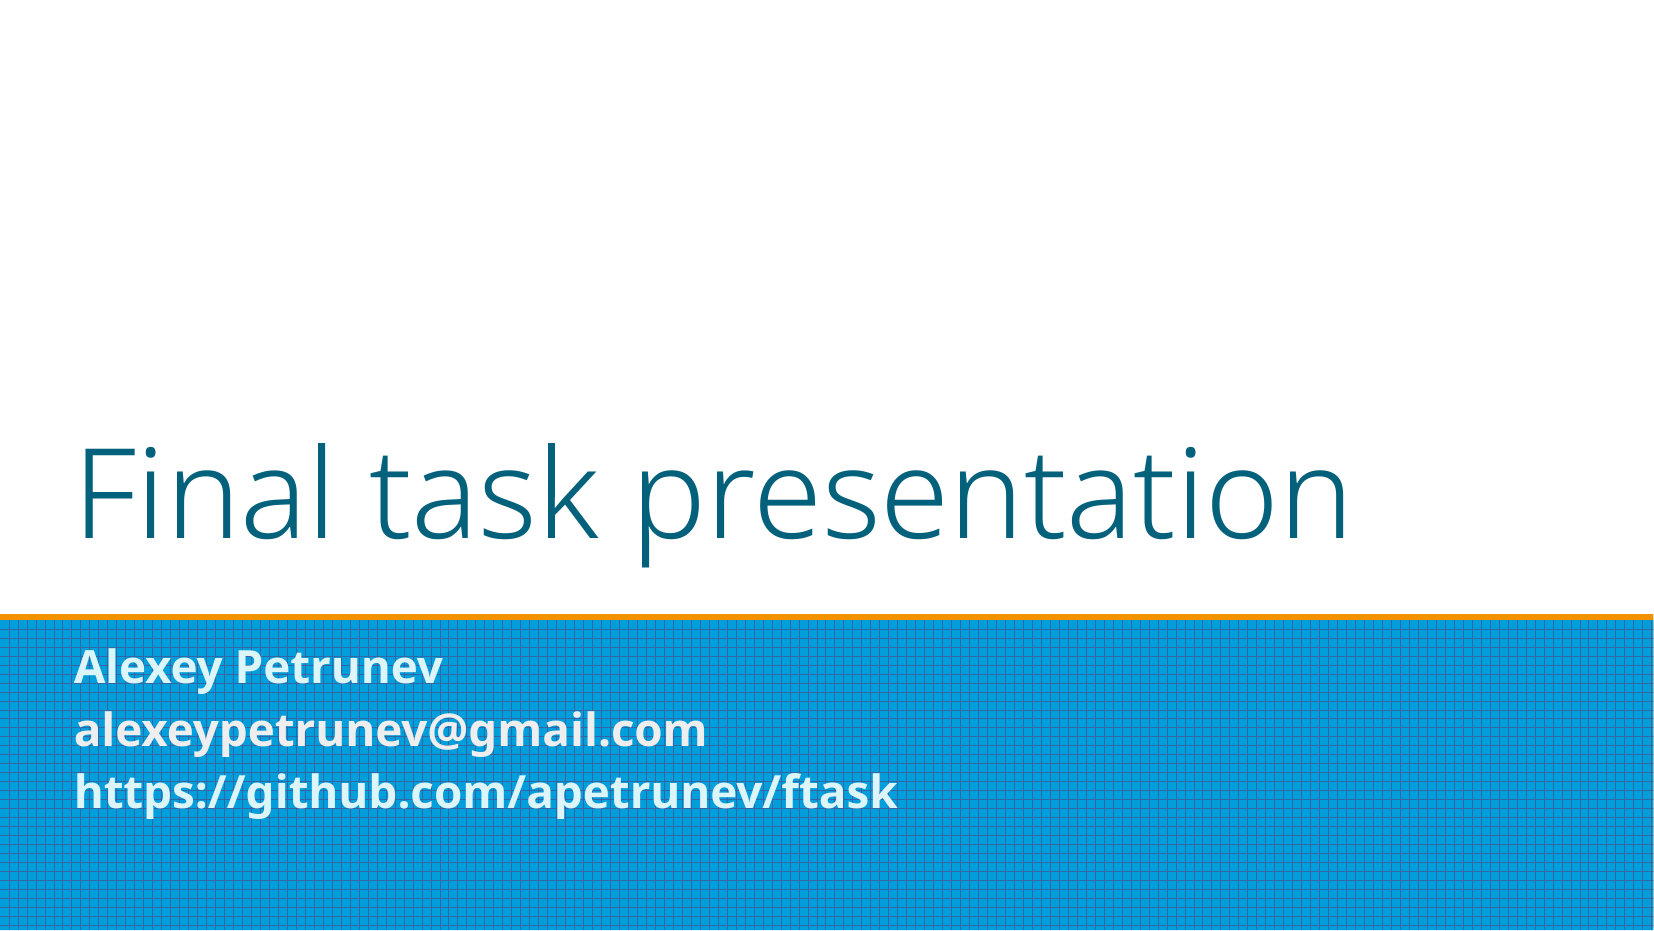

# Final task presentation
Alexey Petrunev
alexeypetrunev@gmail.com
https://github.com/apetrunev/ftask